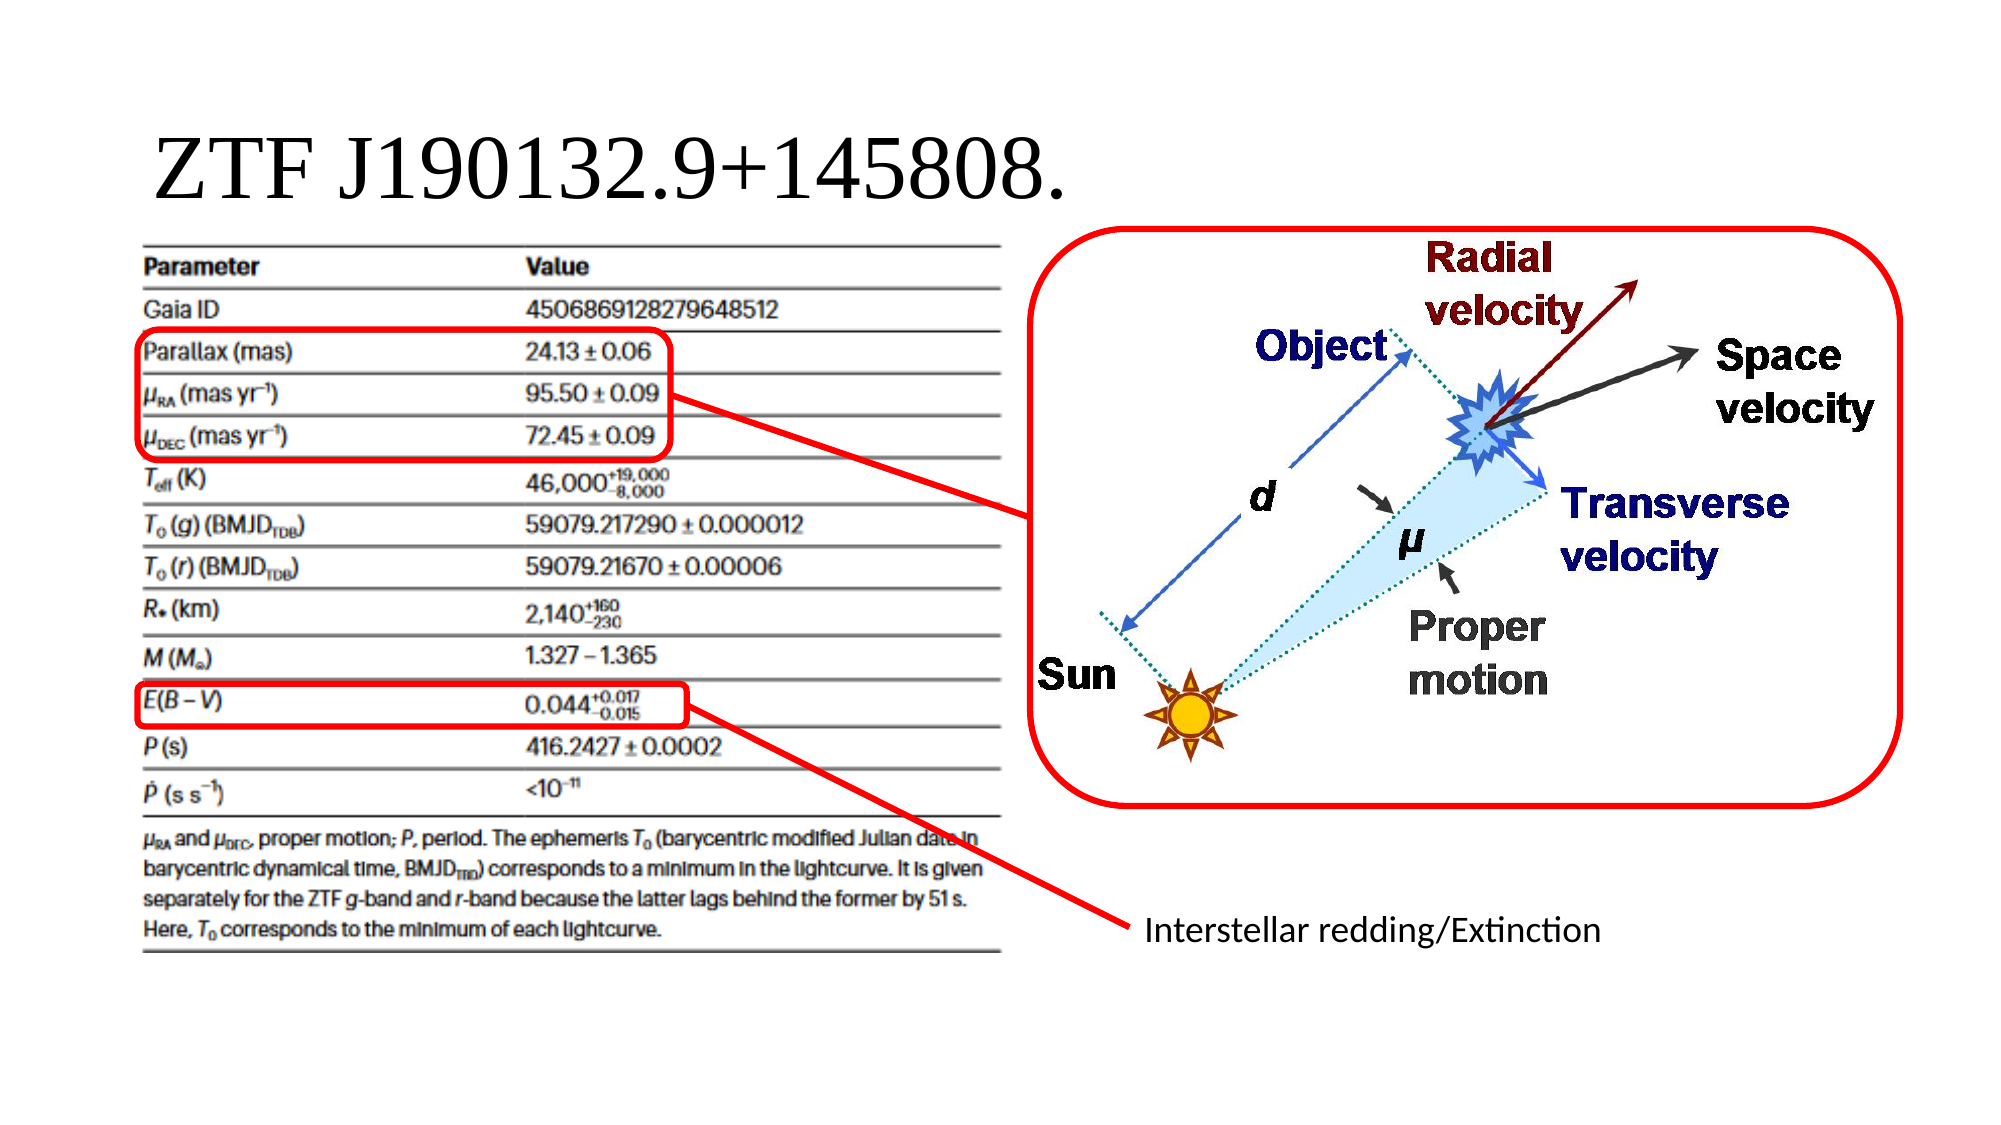

# ZTF J190132.9+145808.
Radius 2140km (moon 1,737km)
Period of 6.94 min (usually couple hours)
Magnetic field 600-900 MG
Comparison 1e+17 G upper limit for neutron stars
Interstellar redding/Extinction